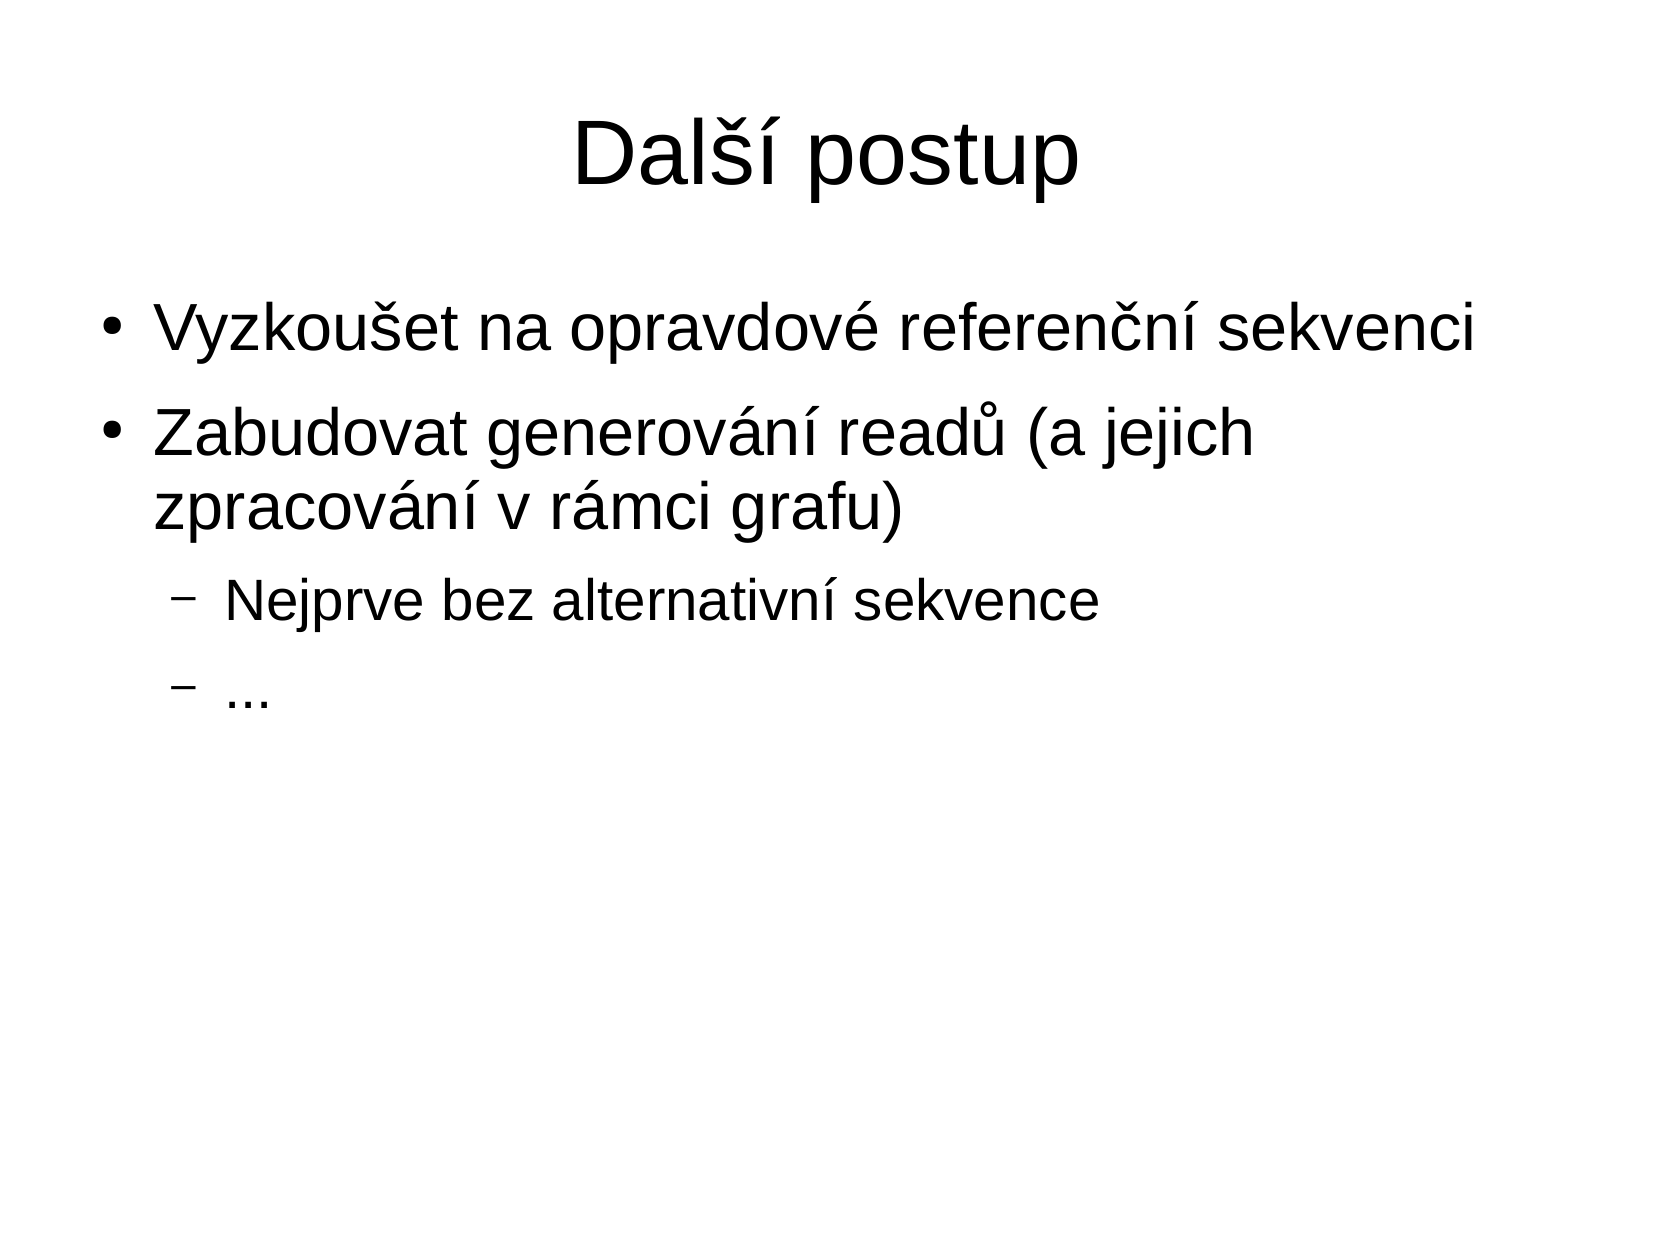

# Další postup
Vyzkoušet na opravdové referenční sekvenci
Zabudovat generování readů (a jejich zpracování v rámci grafu)
Nejprve bez alternativní sekvence
...